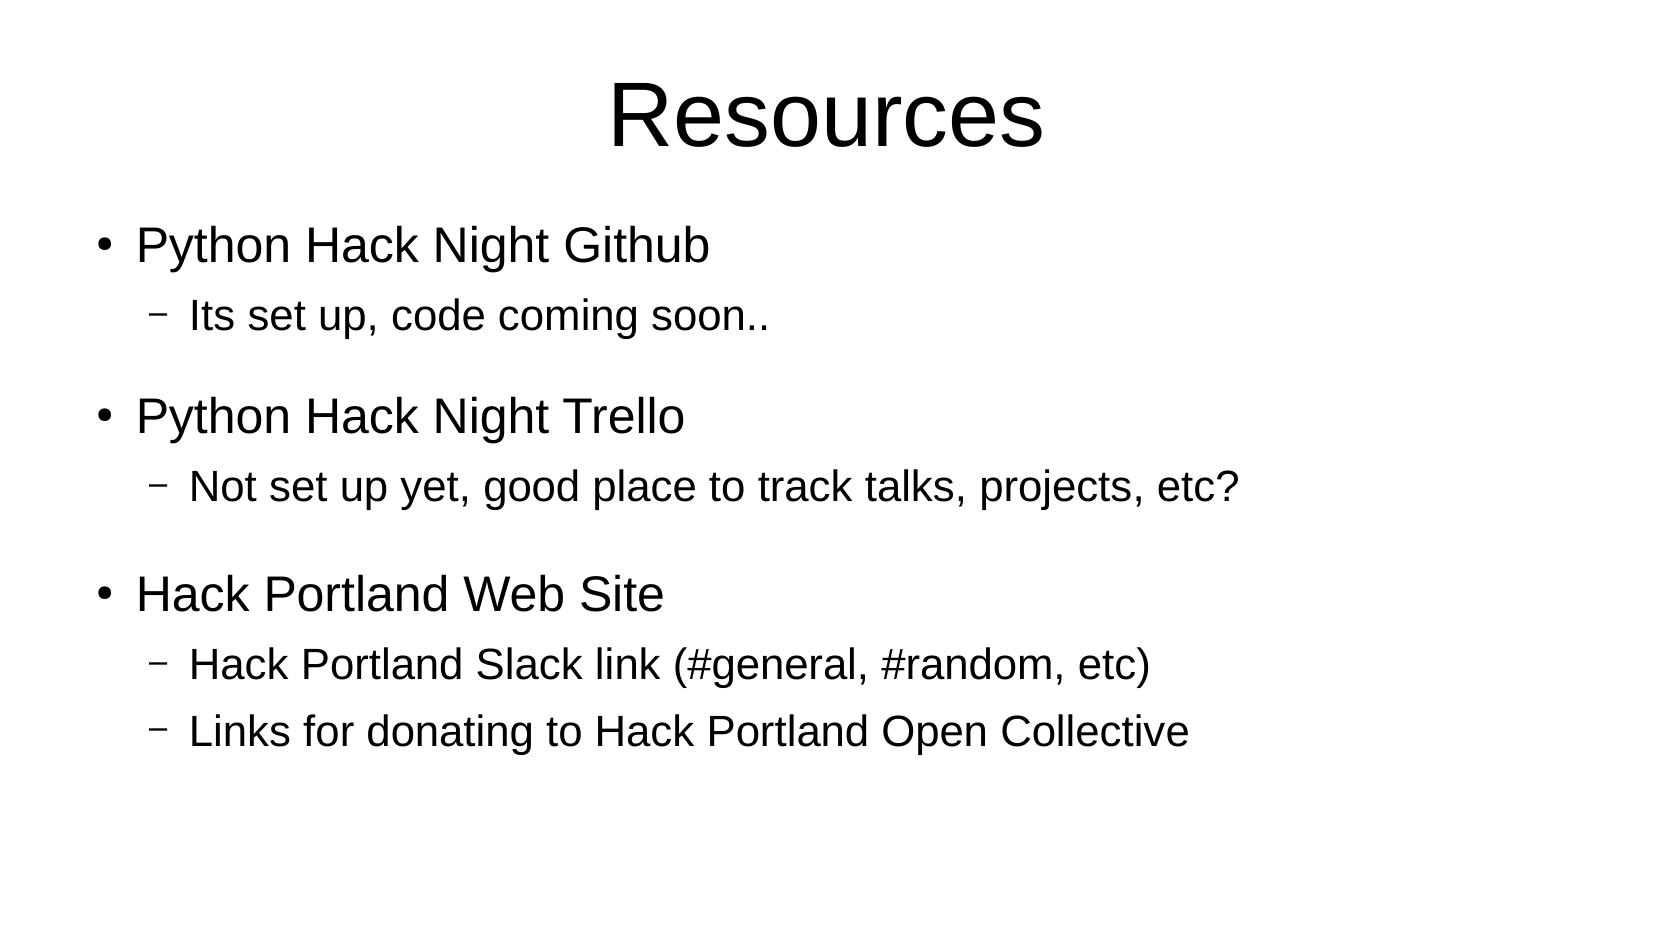

# Resources
Python Hack Night Github
Its set up, code coming soon..
Python Hack Night Trello
Not set up yet, good place to track talks, projects, etc?
Hack Portland Web Site
Hack Portland Slack link (#general, #random, etc)
Links for donating to Hack Portland Open Collective